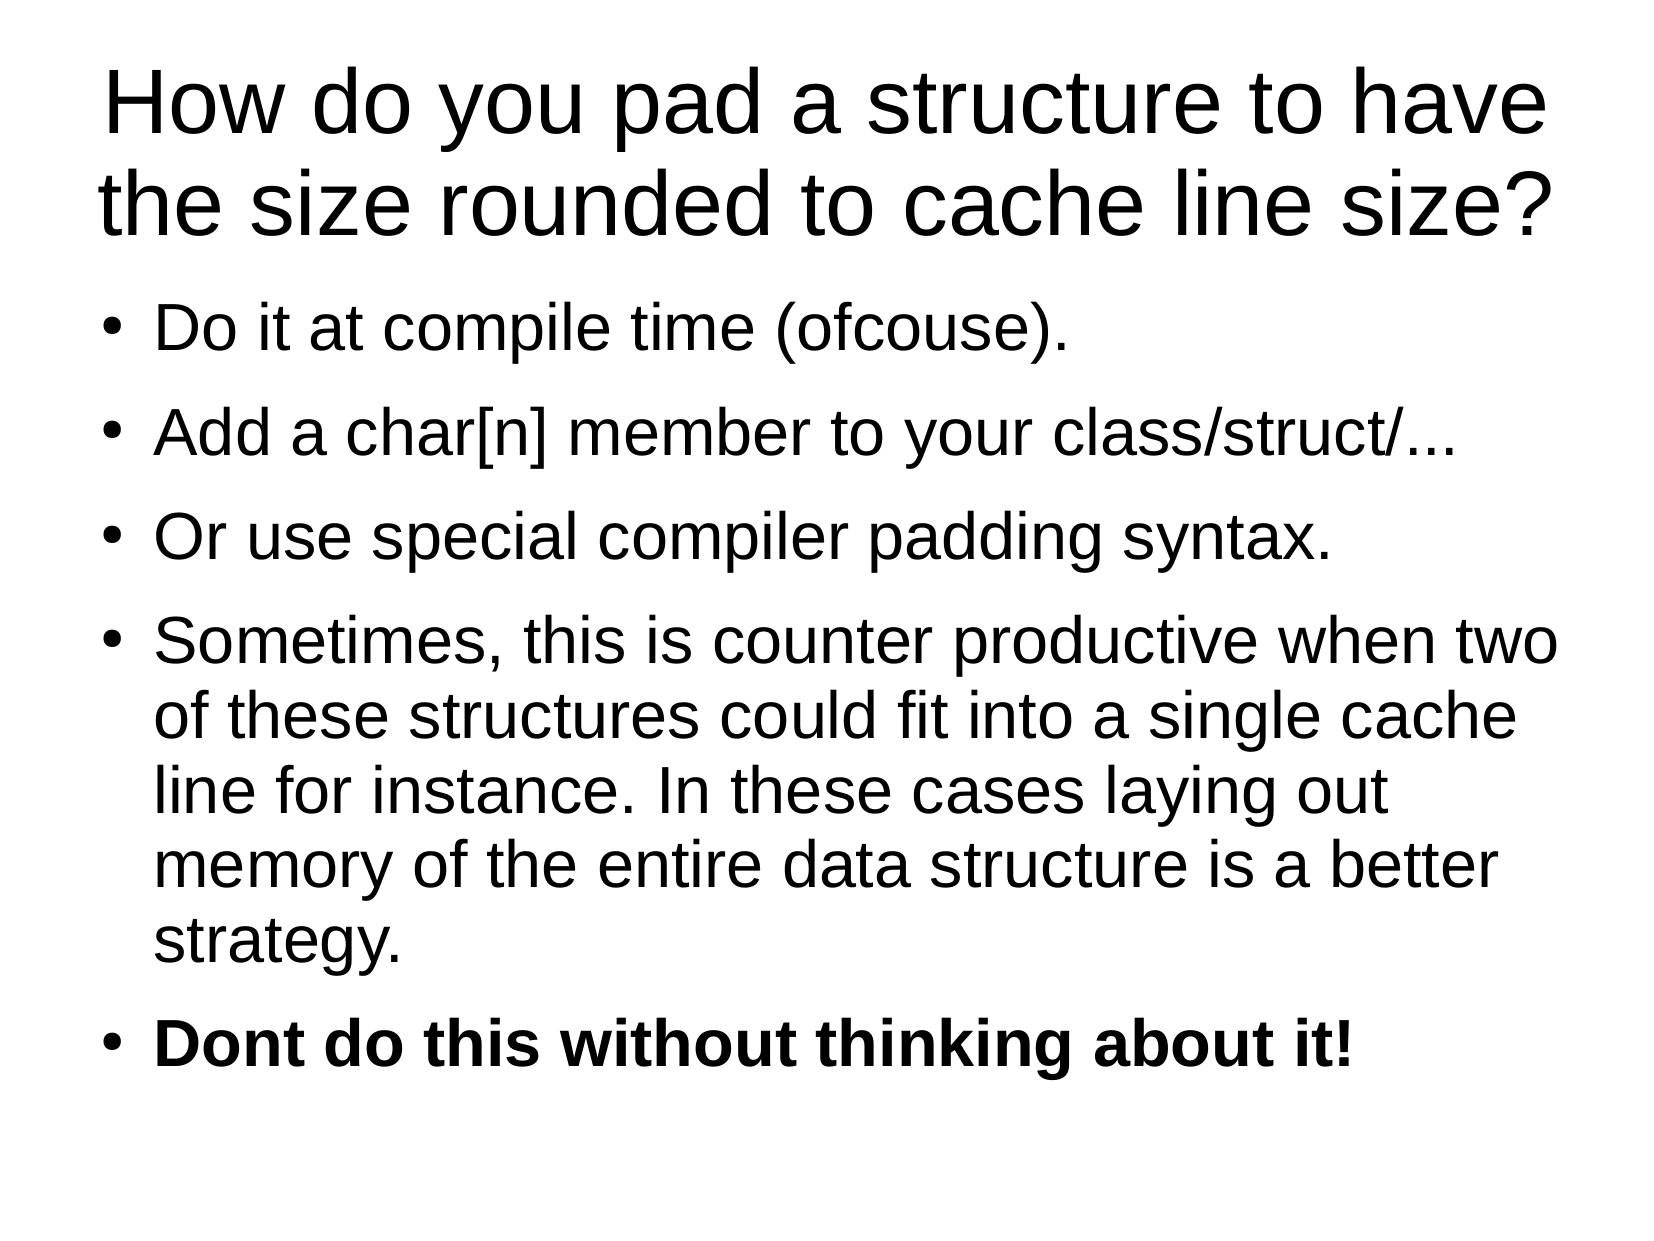

# How do you pad a structure to have the size rounded to cache line size?
Do it at compile time (ofcouse).
Add a char[n] member to your class/struct/...
Or use special compiler padding syntax.
Sometimes, this is counter productive when two of these structures could fit into a single cache line for instance. In these cases laying out memory of the entire data structure is a better strategy.
Dont do this without thinking about it!